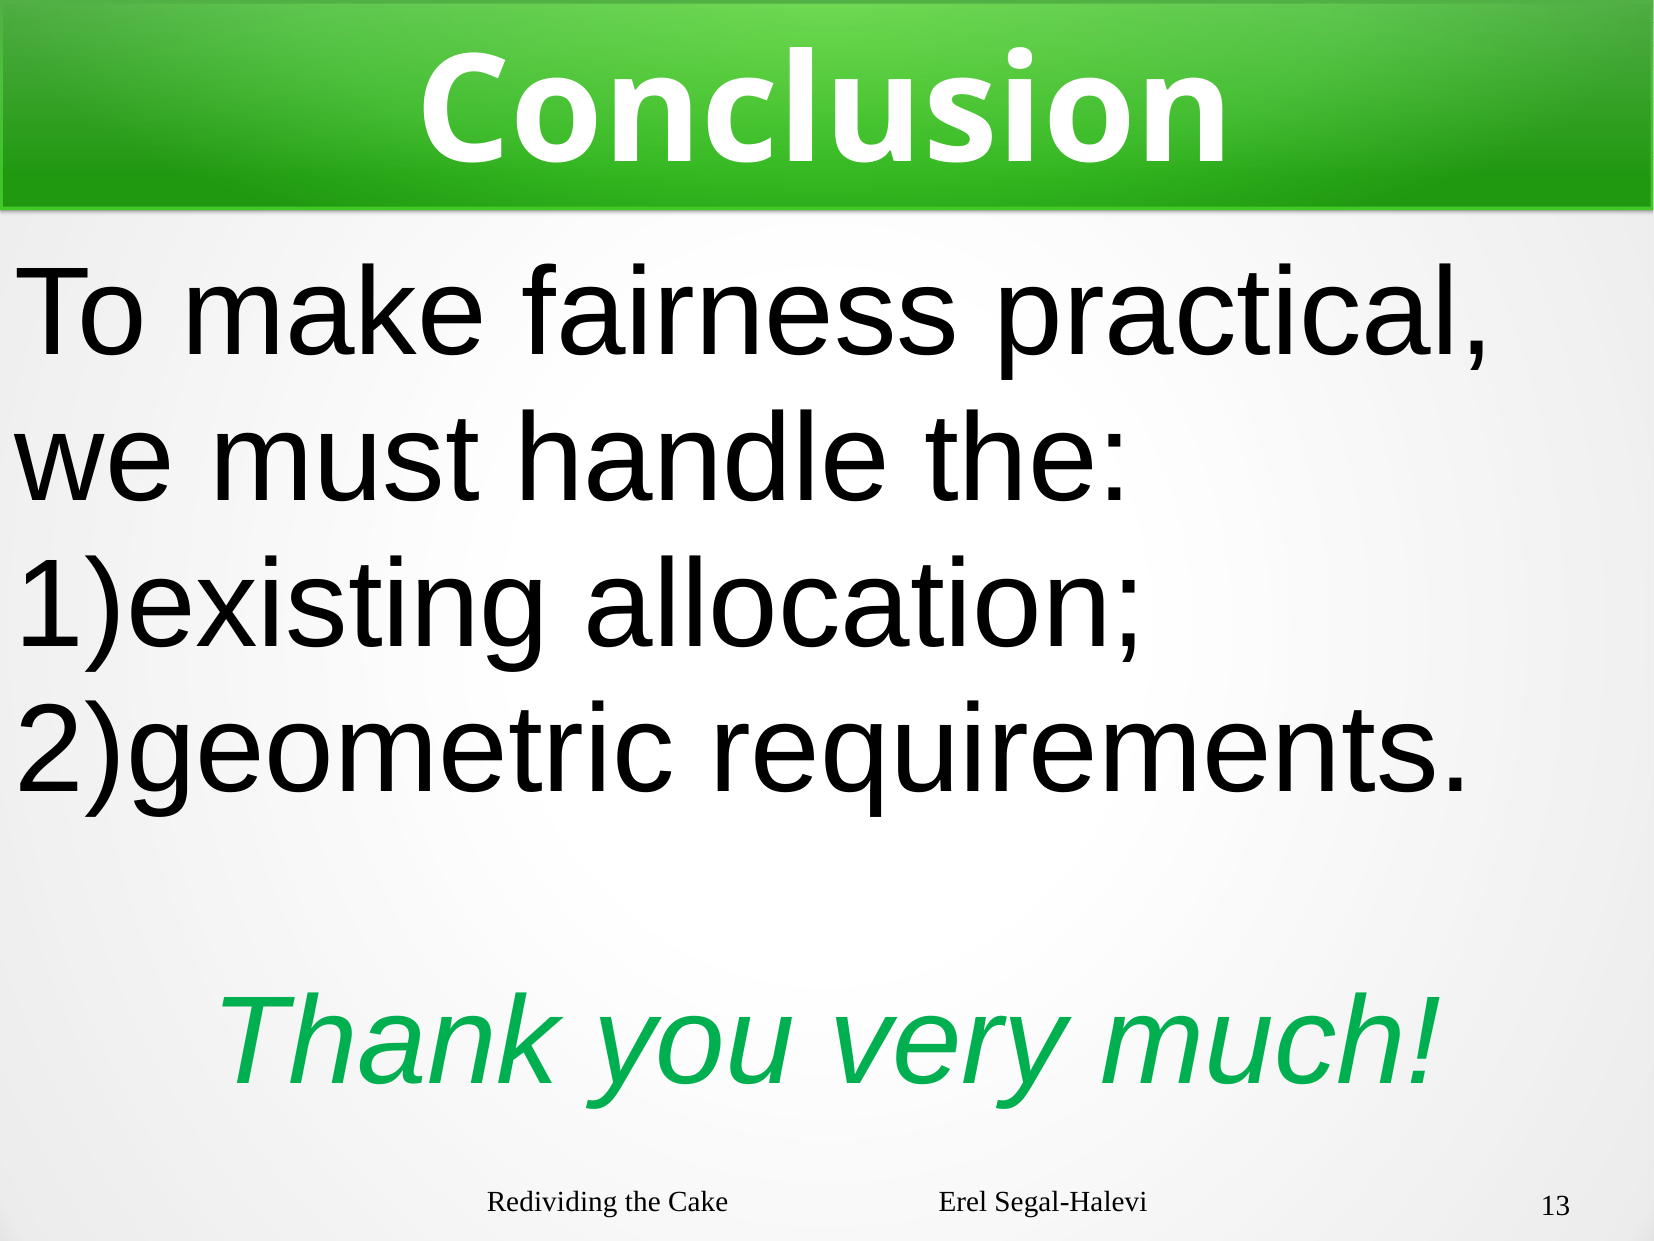

# Conclusion
To make fairness practical,
we must handle the:
existing allocation;
geometric requirements.
Thank you very much!
Redividing the Cake Erel Segal-Halevi
13